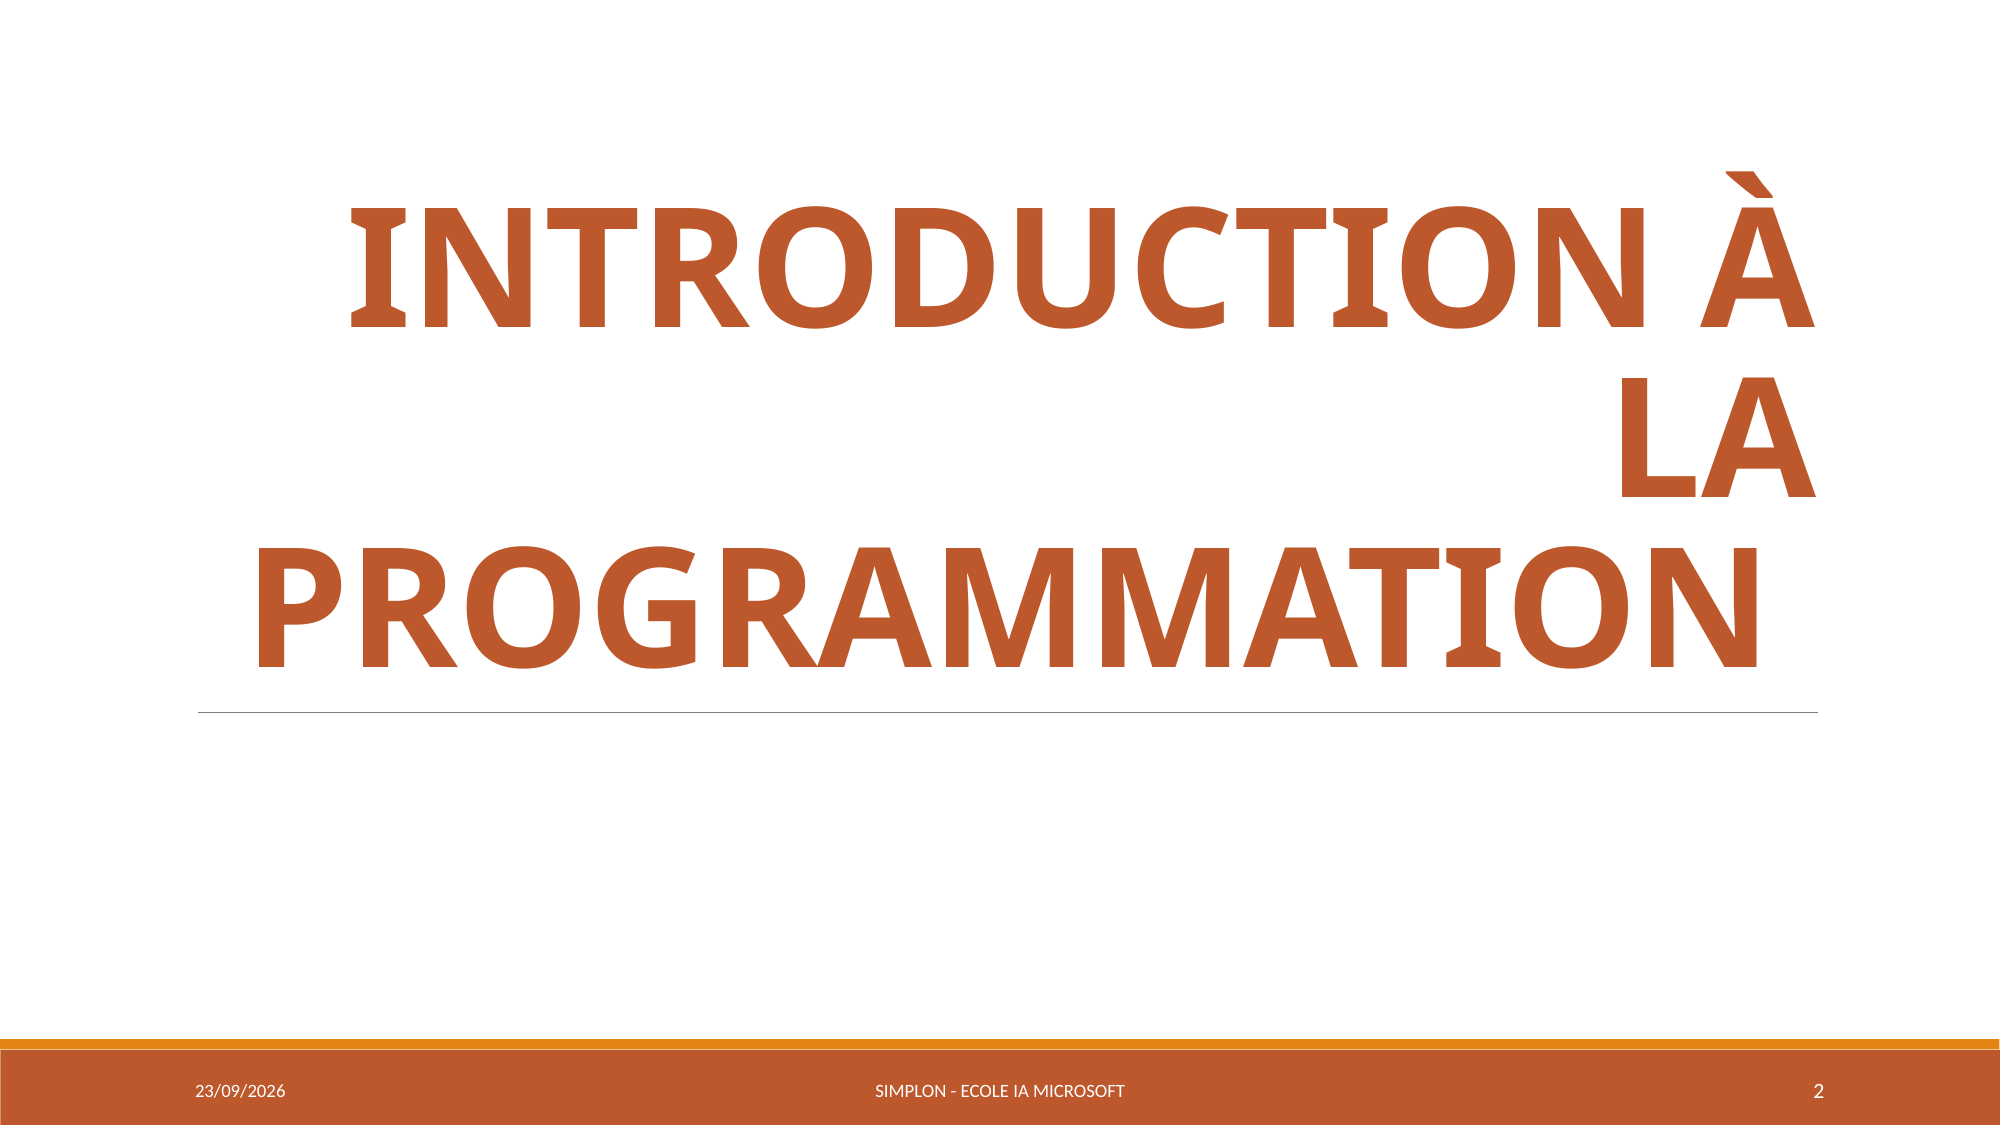

# INTRODUCTION À LA PROGRAMMATION
Simplon - Ecole IA Microsoft